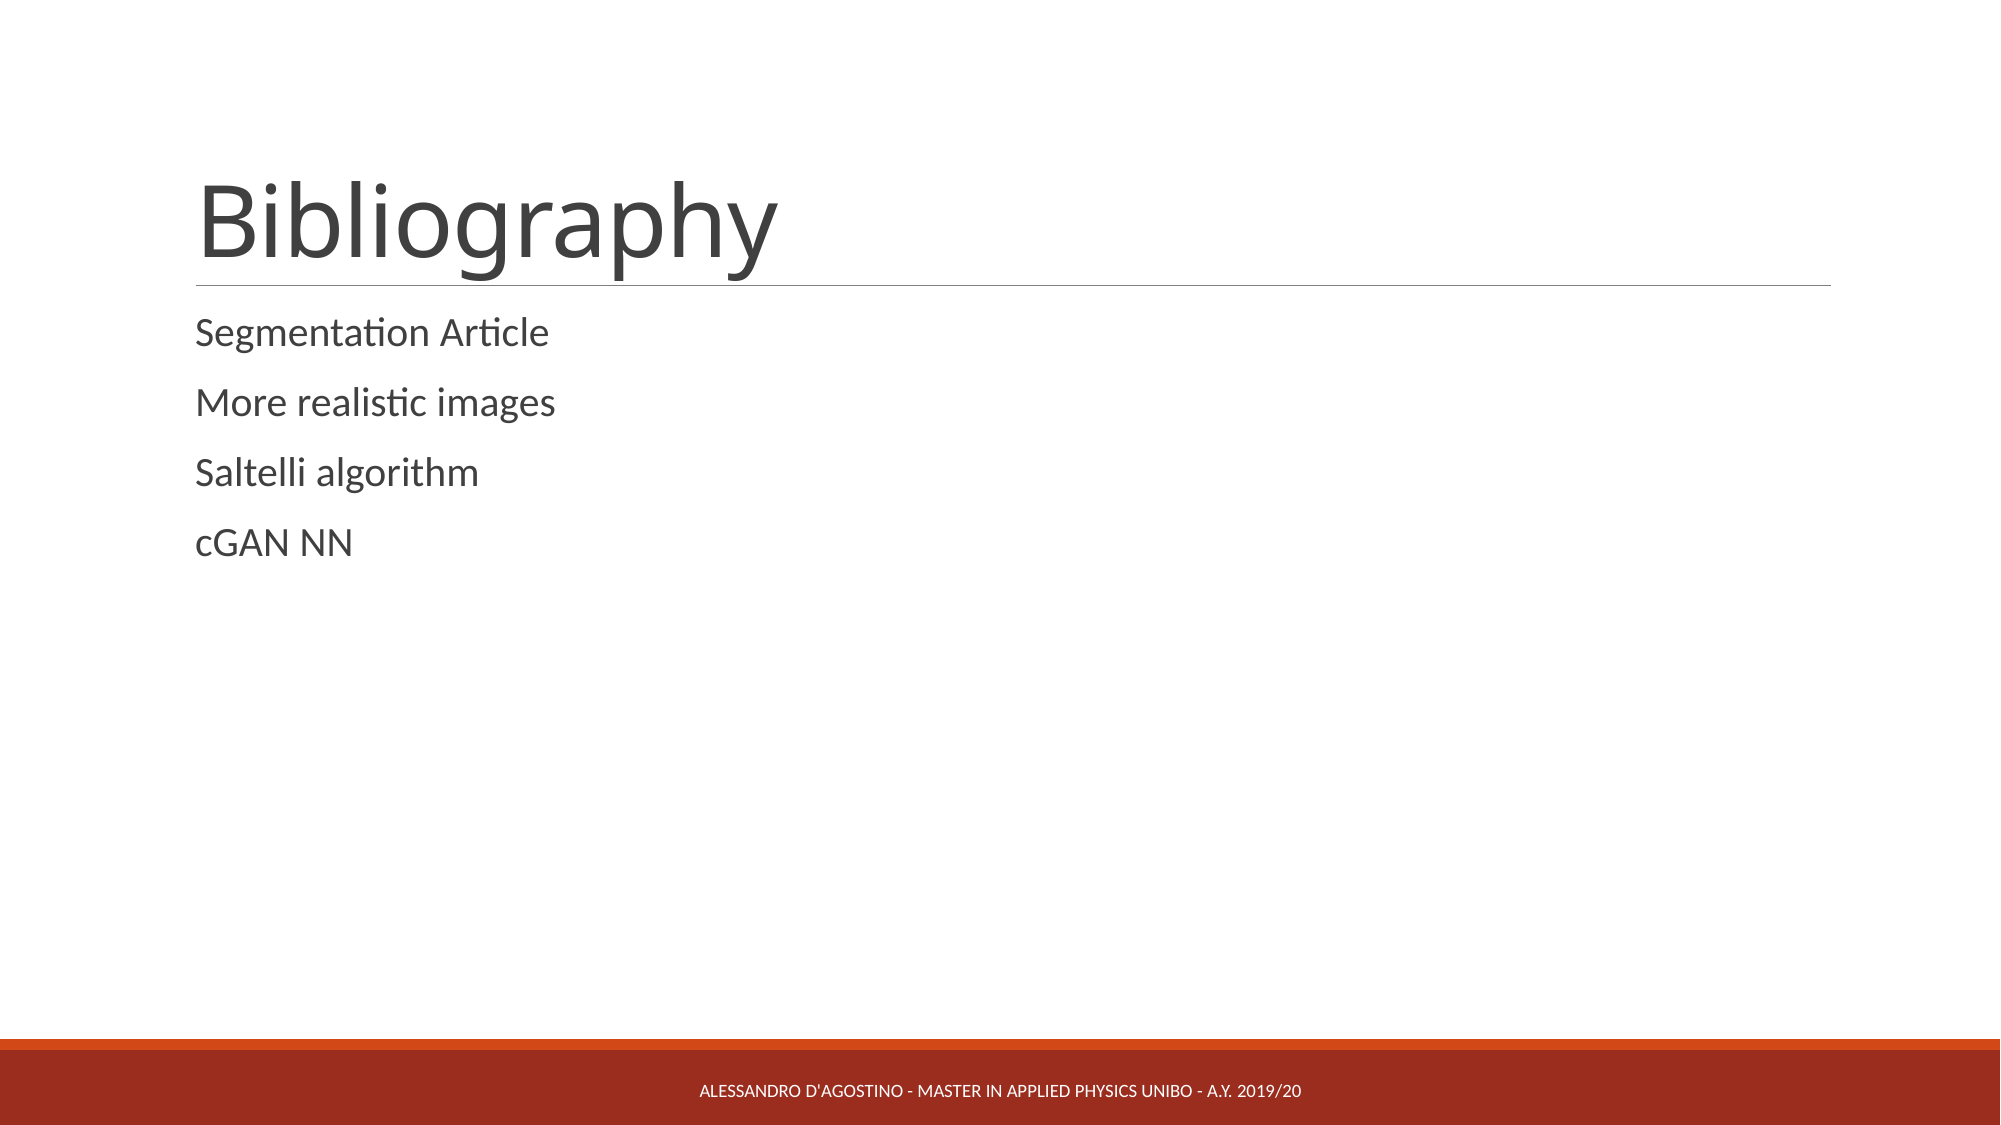

# Bibliography
Segmentation Article
More realistic images
Saltelli algorithm
cGAN NN
Alessandro d'Agostino - Master in Applied Physics UniBo - a.y. 2019/20